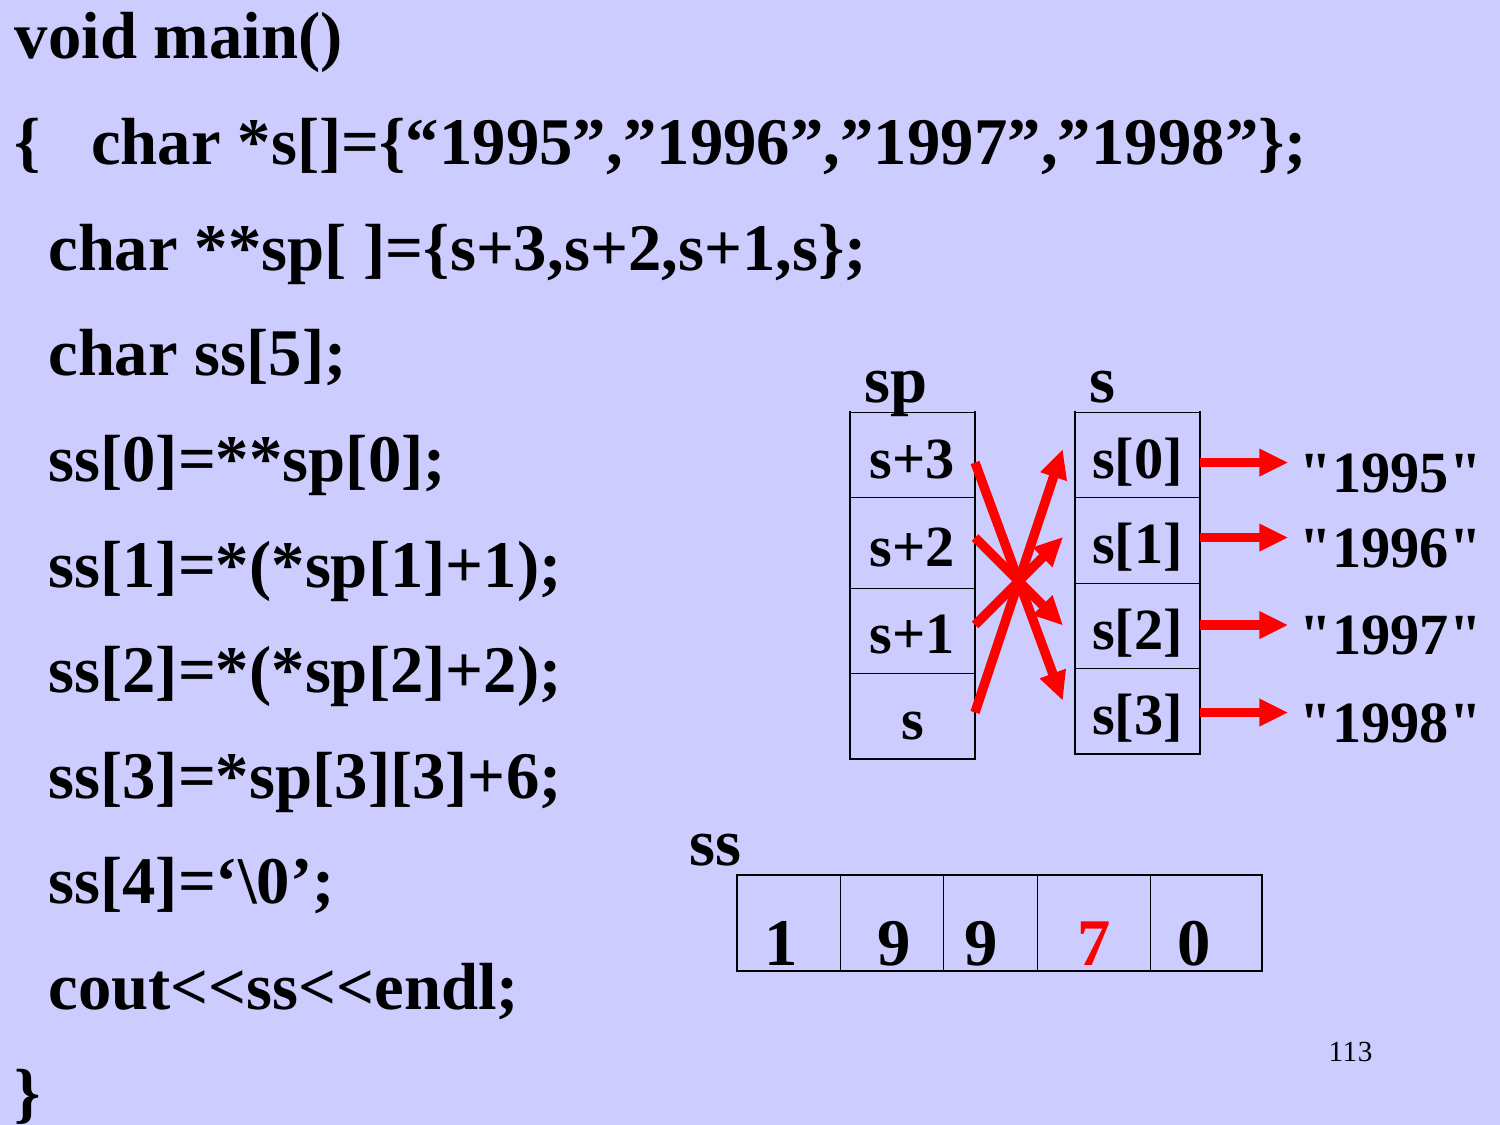

void main()
{ char *s[]={“1995”,”1996”,”1997”,”1998”};
 char **sp[ ]={s+3,s+2,s+1,s};
 char ss[5];
 ss[0]=**sp[0];
 ss[1]=*(*sp[1]+1);
 ss[2]=*(*sp[2]+2);
 ss[3]=*sp[3][3]+6;
 ss[4]=‘\0’;
 cout<<ss<<endl;
}
sp
s
| s+3 |
| --- |
| s+2 |
| s+1 |
| s |
| s[0] |
| --- |
| s[1] |
| s[2] |
| s[3] |
"1995"
"1996"
"1997"
"1998"
ss
| | | | | |
| --- | --- | --- | --- | --- |
1
9
9
7
0